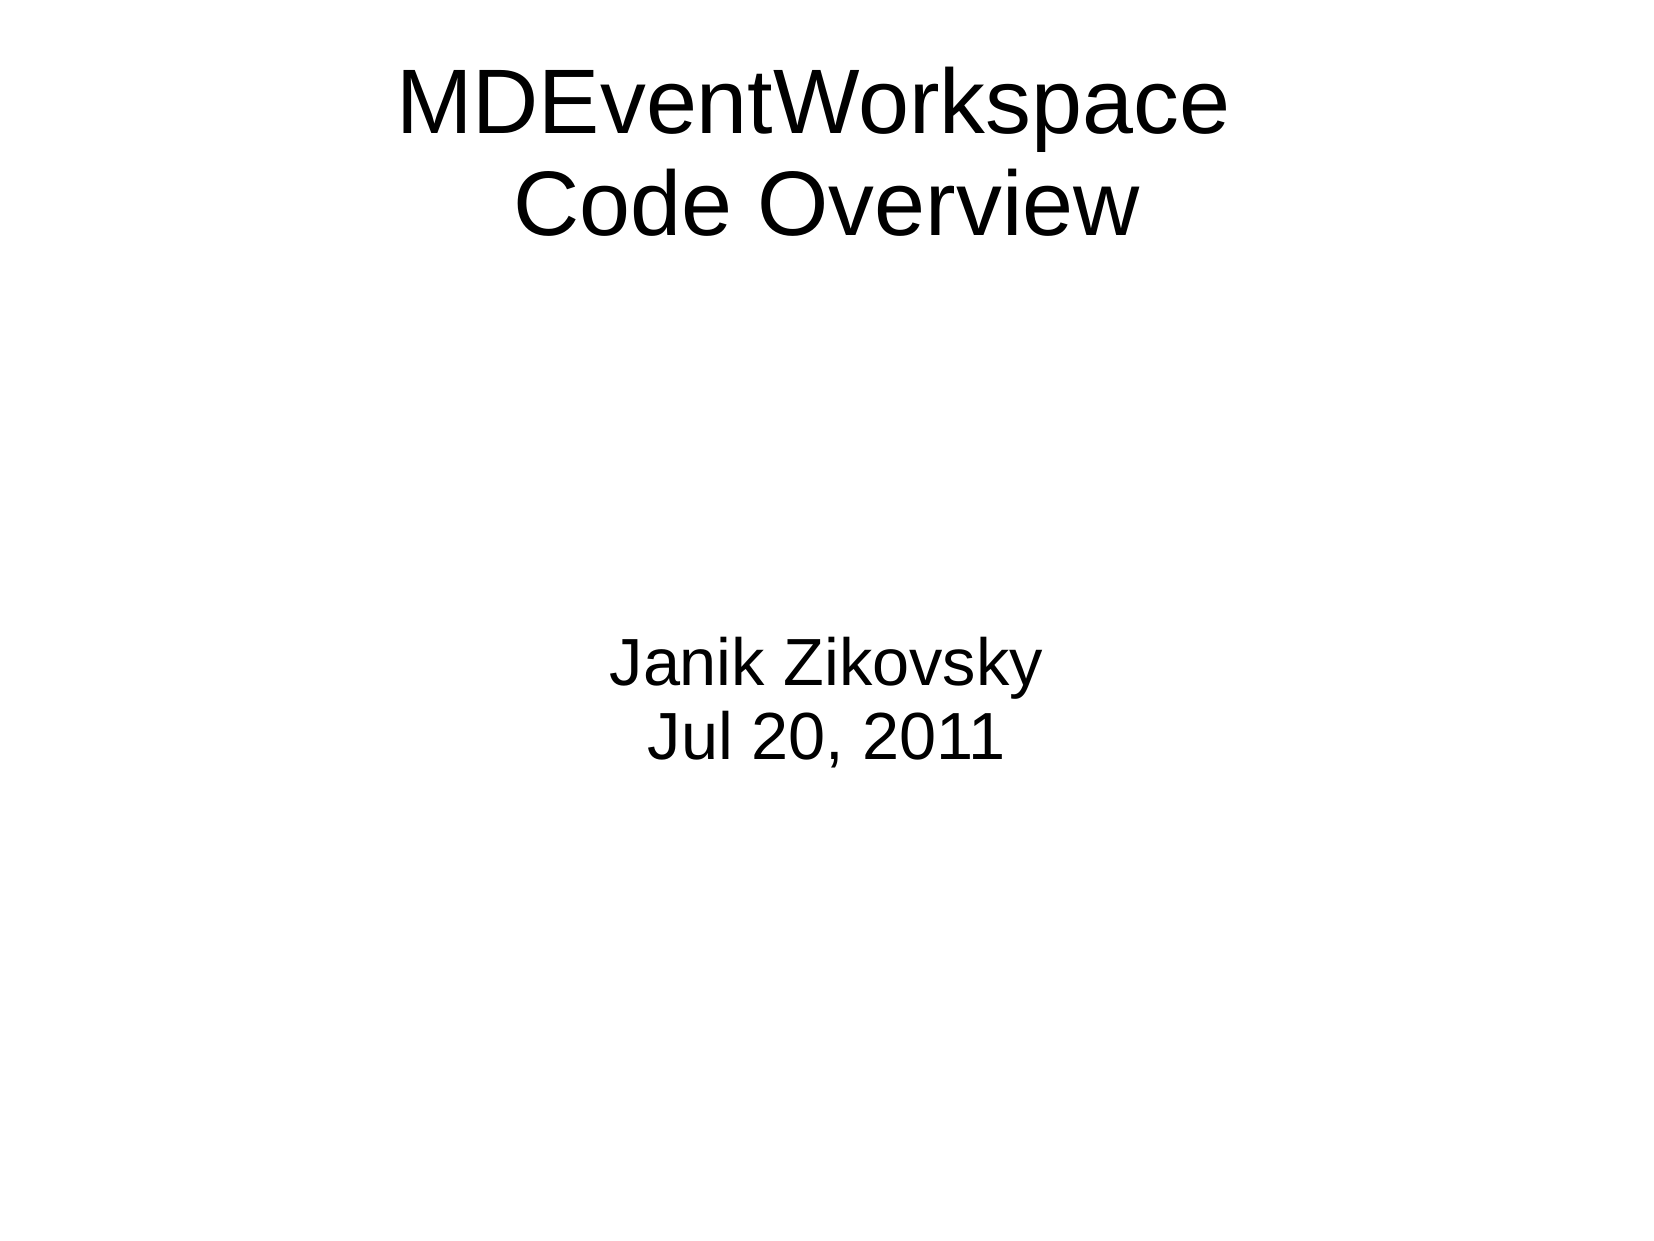

# MDEventWorkspace Code Overview
Janik Zikovsky
Jul 20, 2011